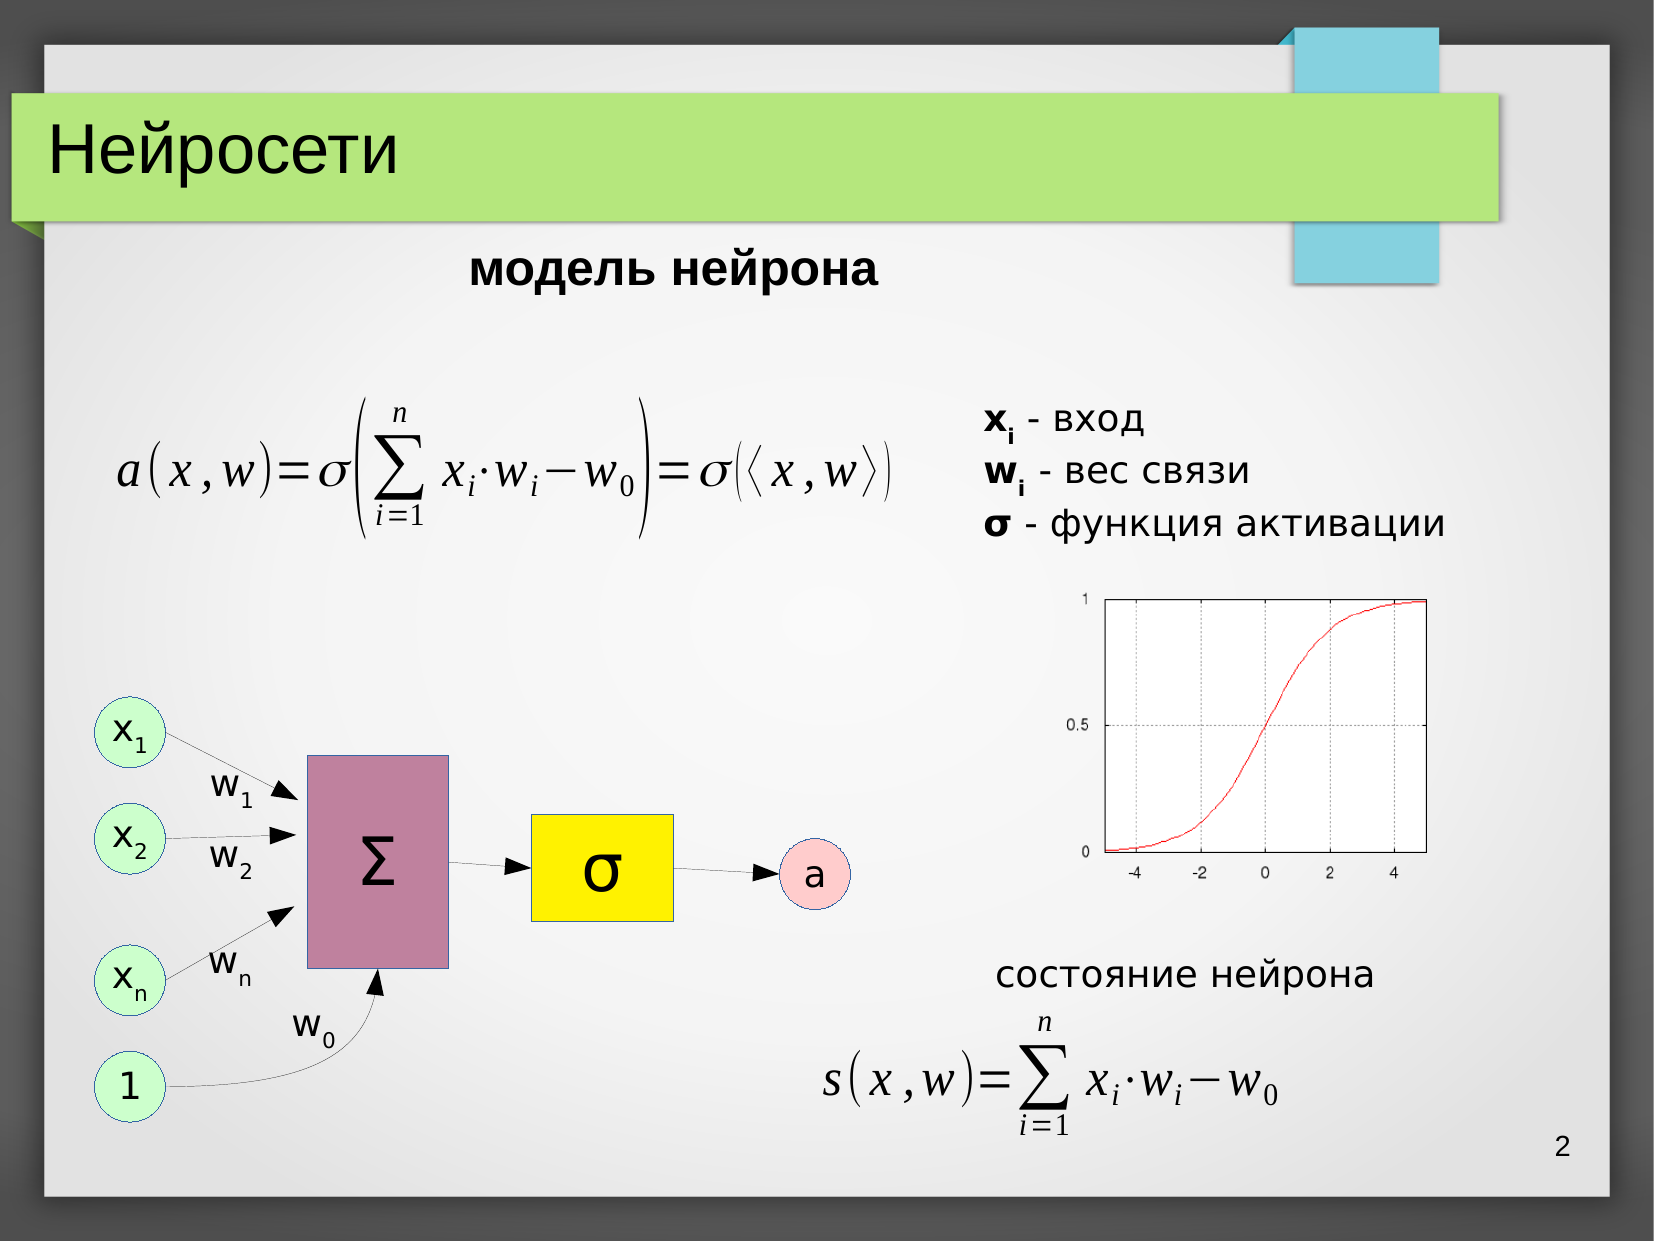

# Нейросети
модель нейрона
xi - вход
wi - вес связи
σ - функция активации
x1
Σ
x2
σ
a
xn
состояние нейрона
1
2